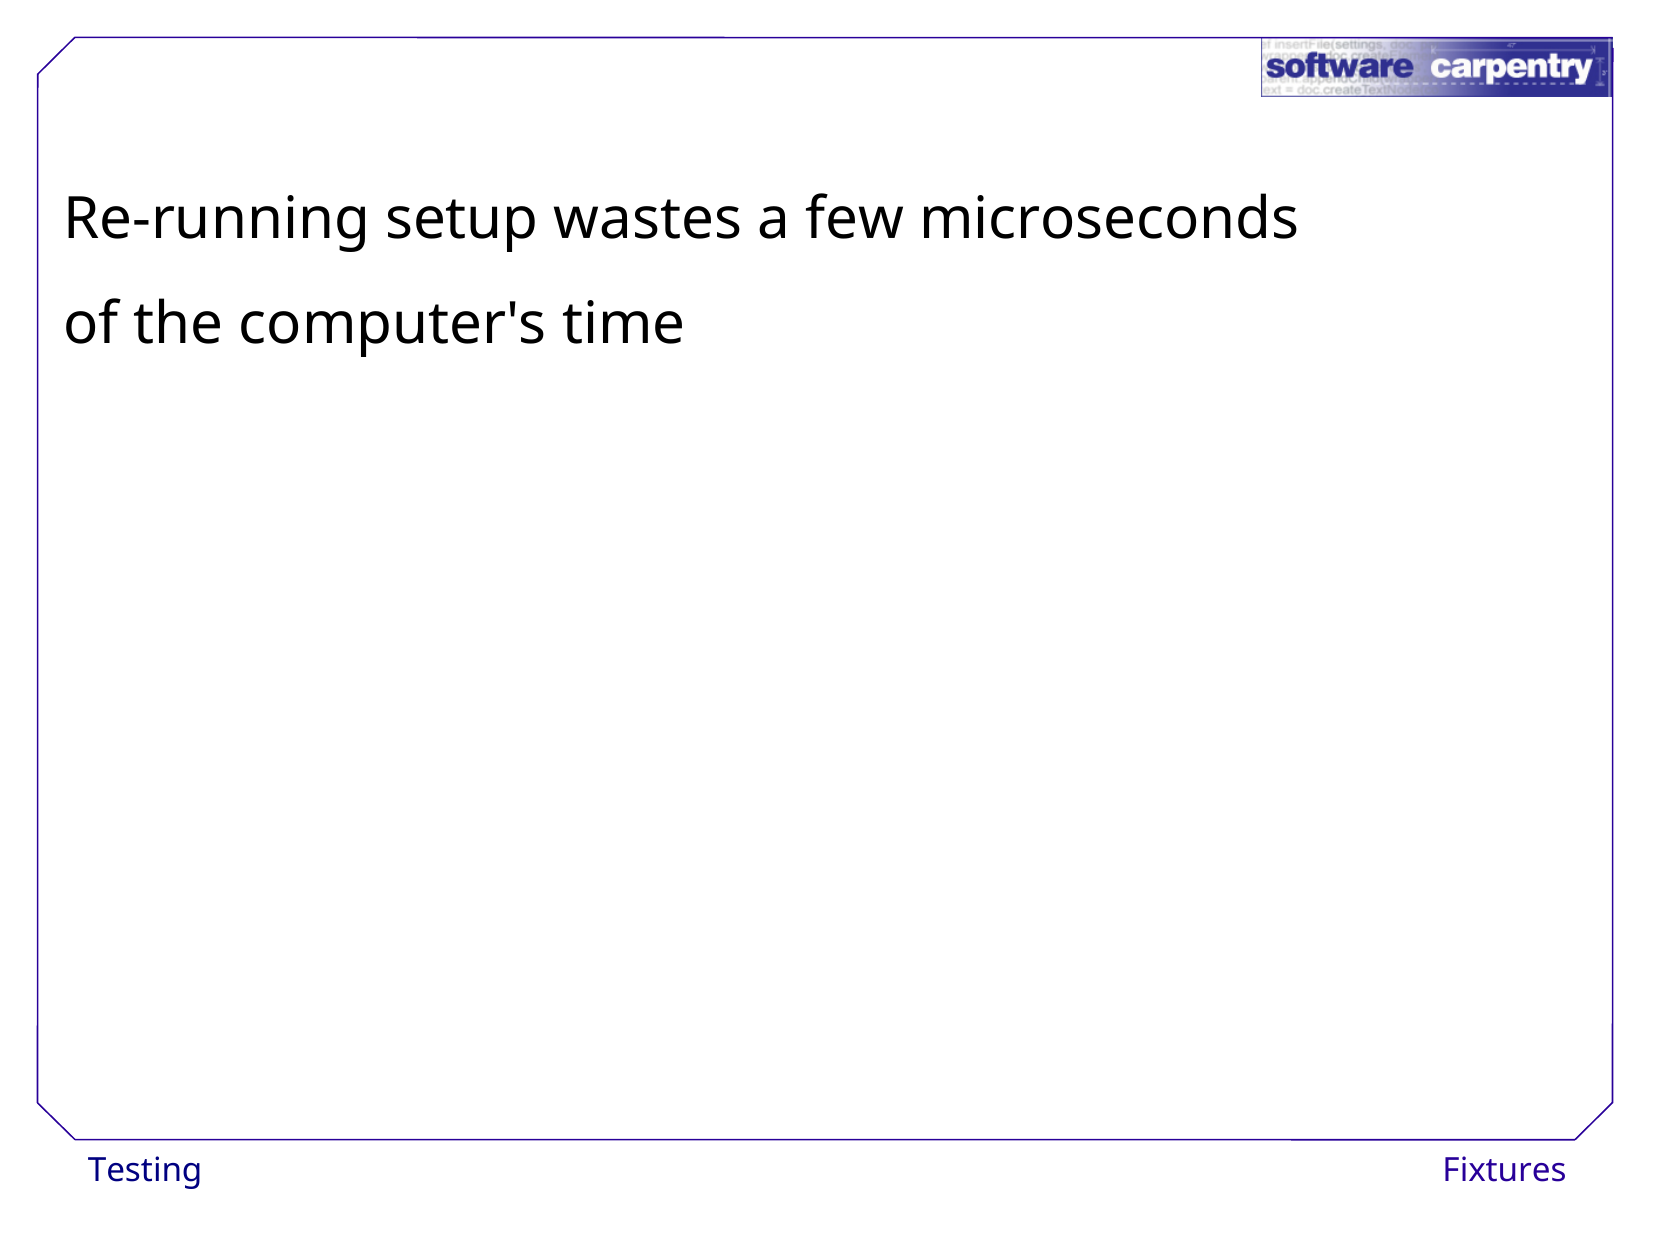

Re-running setup wastes a few microseconds
of the computer's time